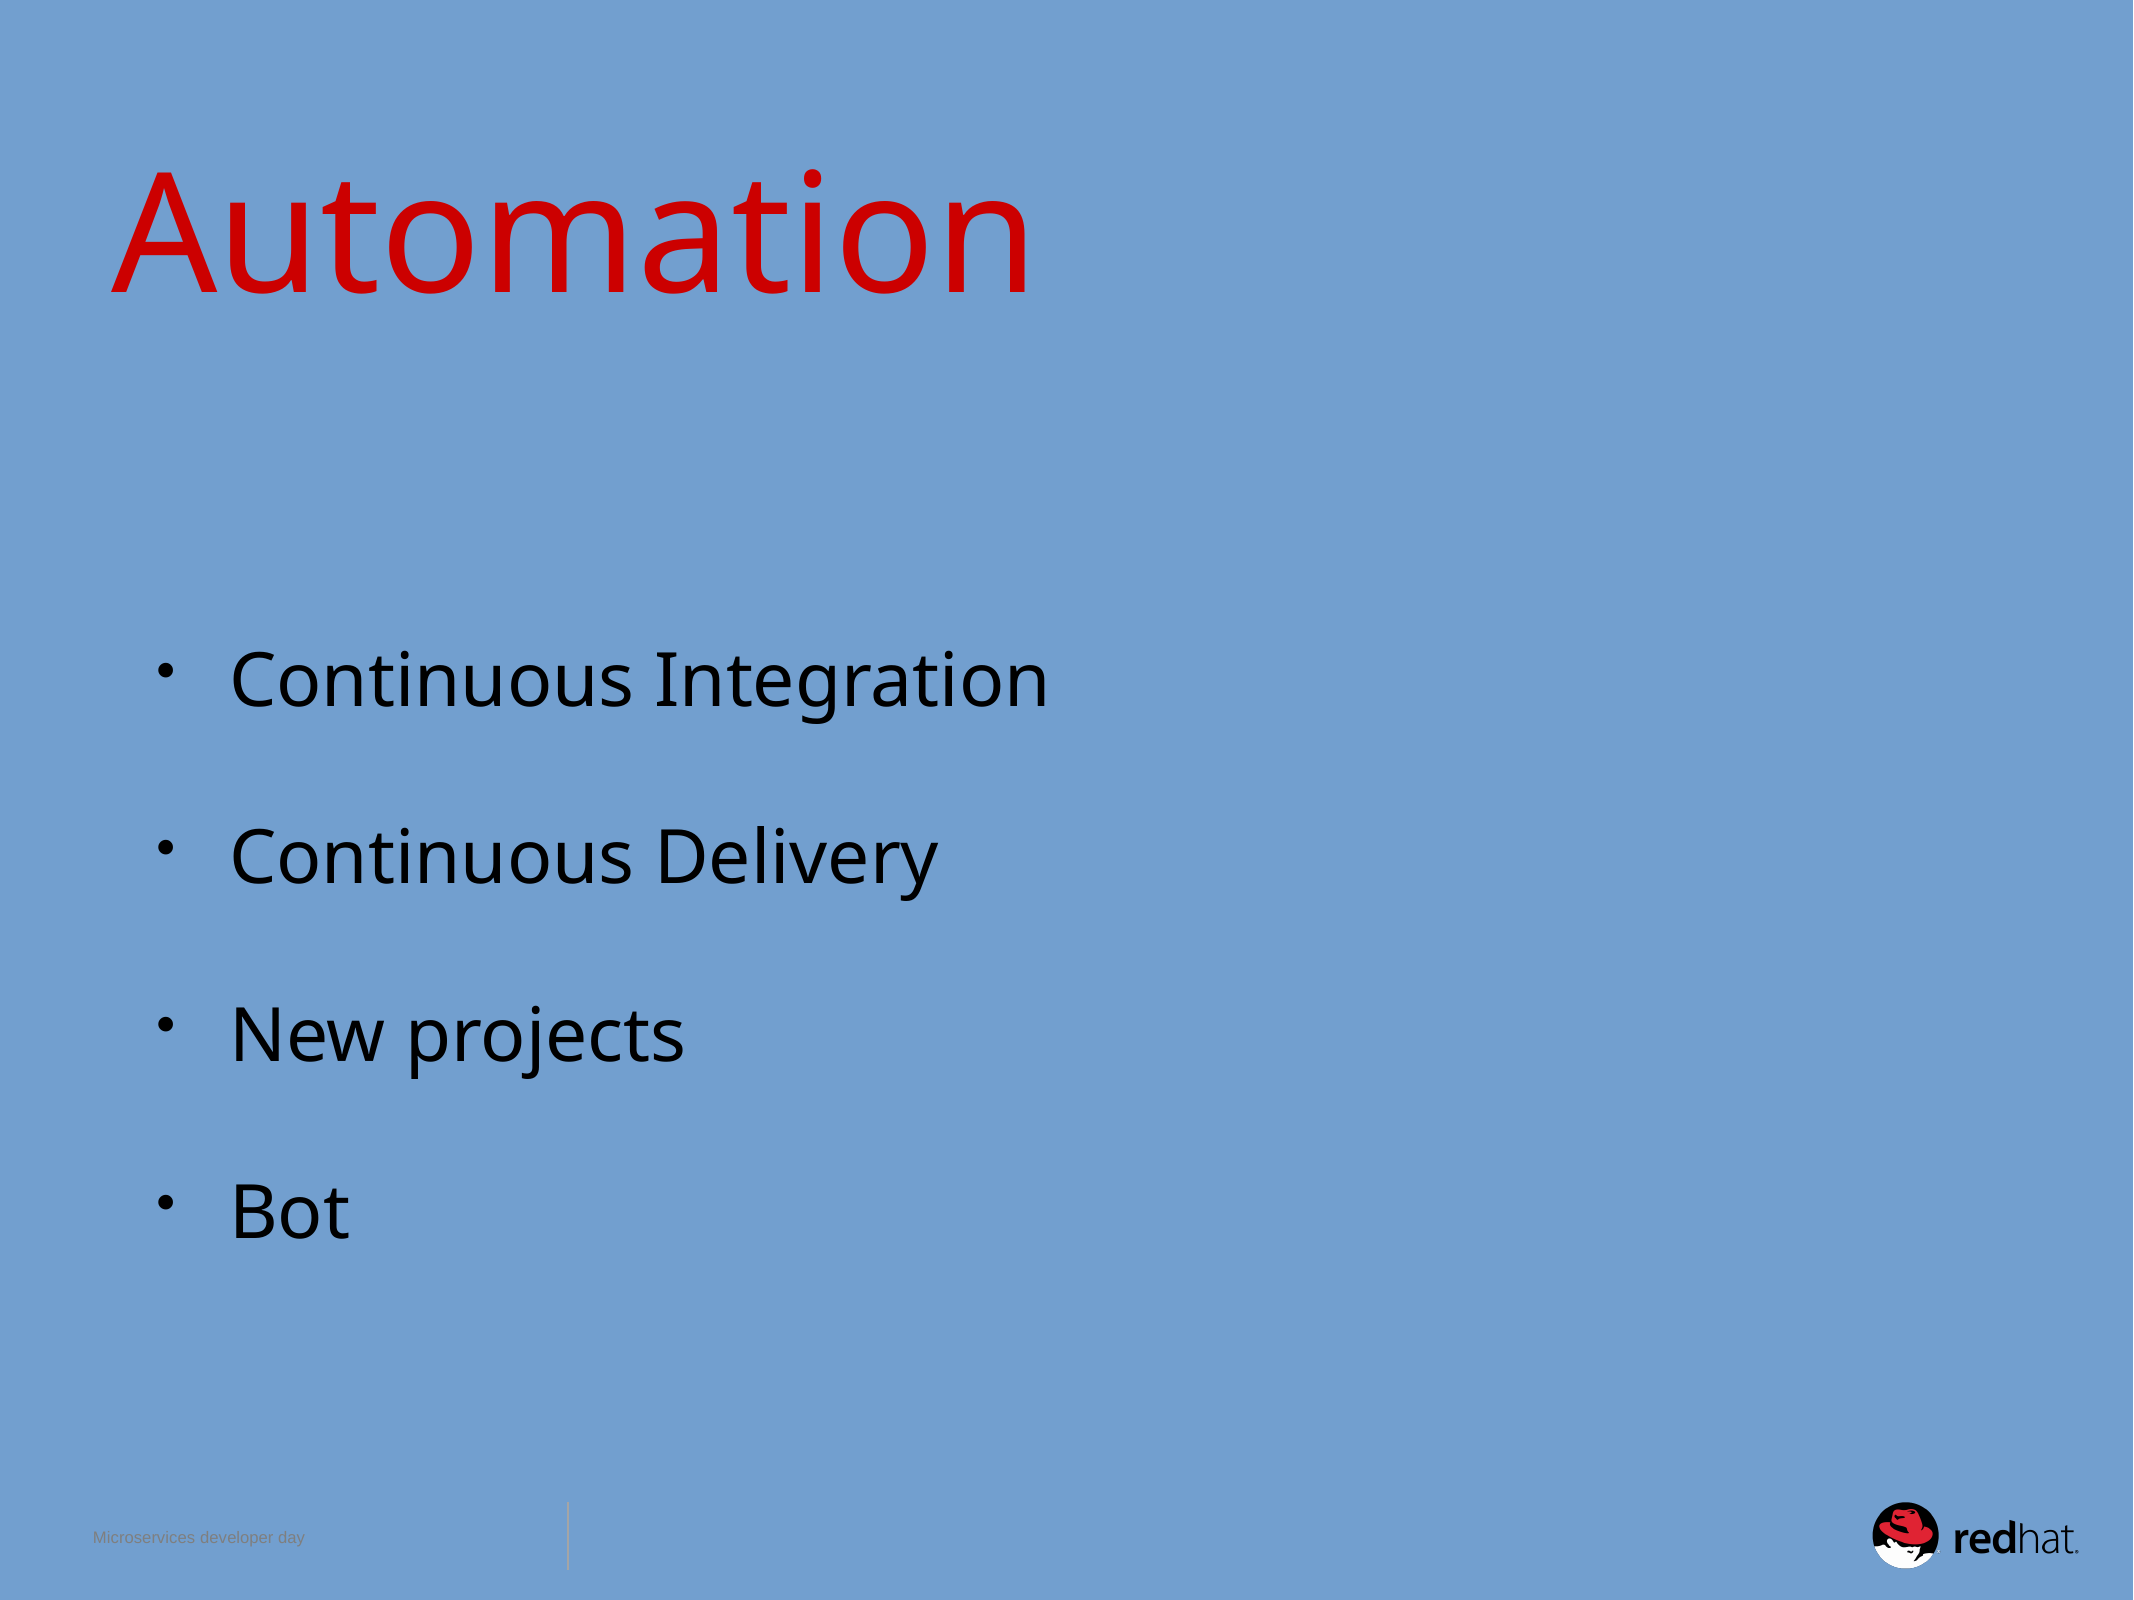

# Automation
Continuous Integration
Continuous Delivery
New projects
Bot